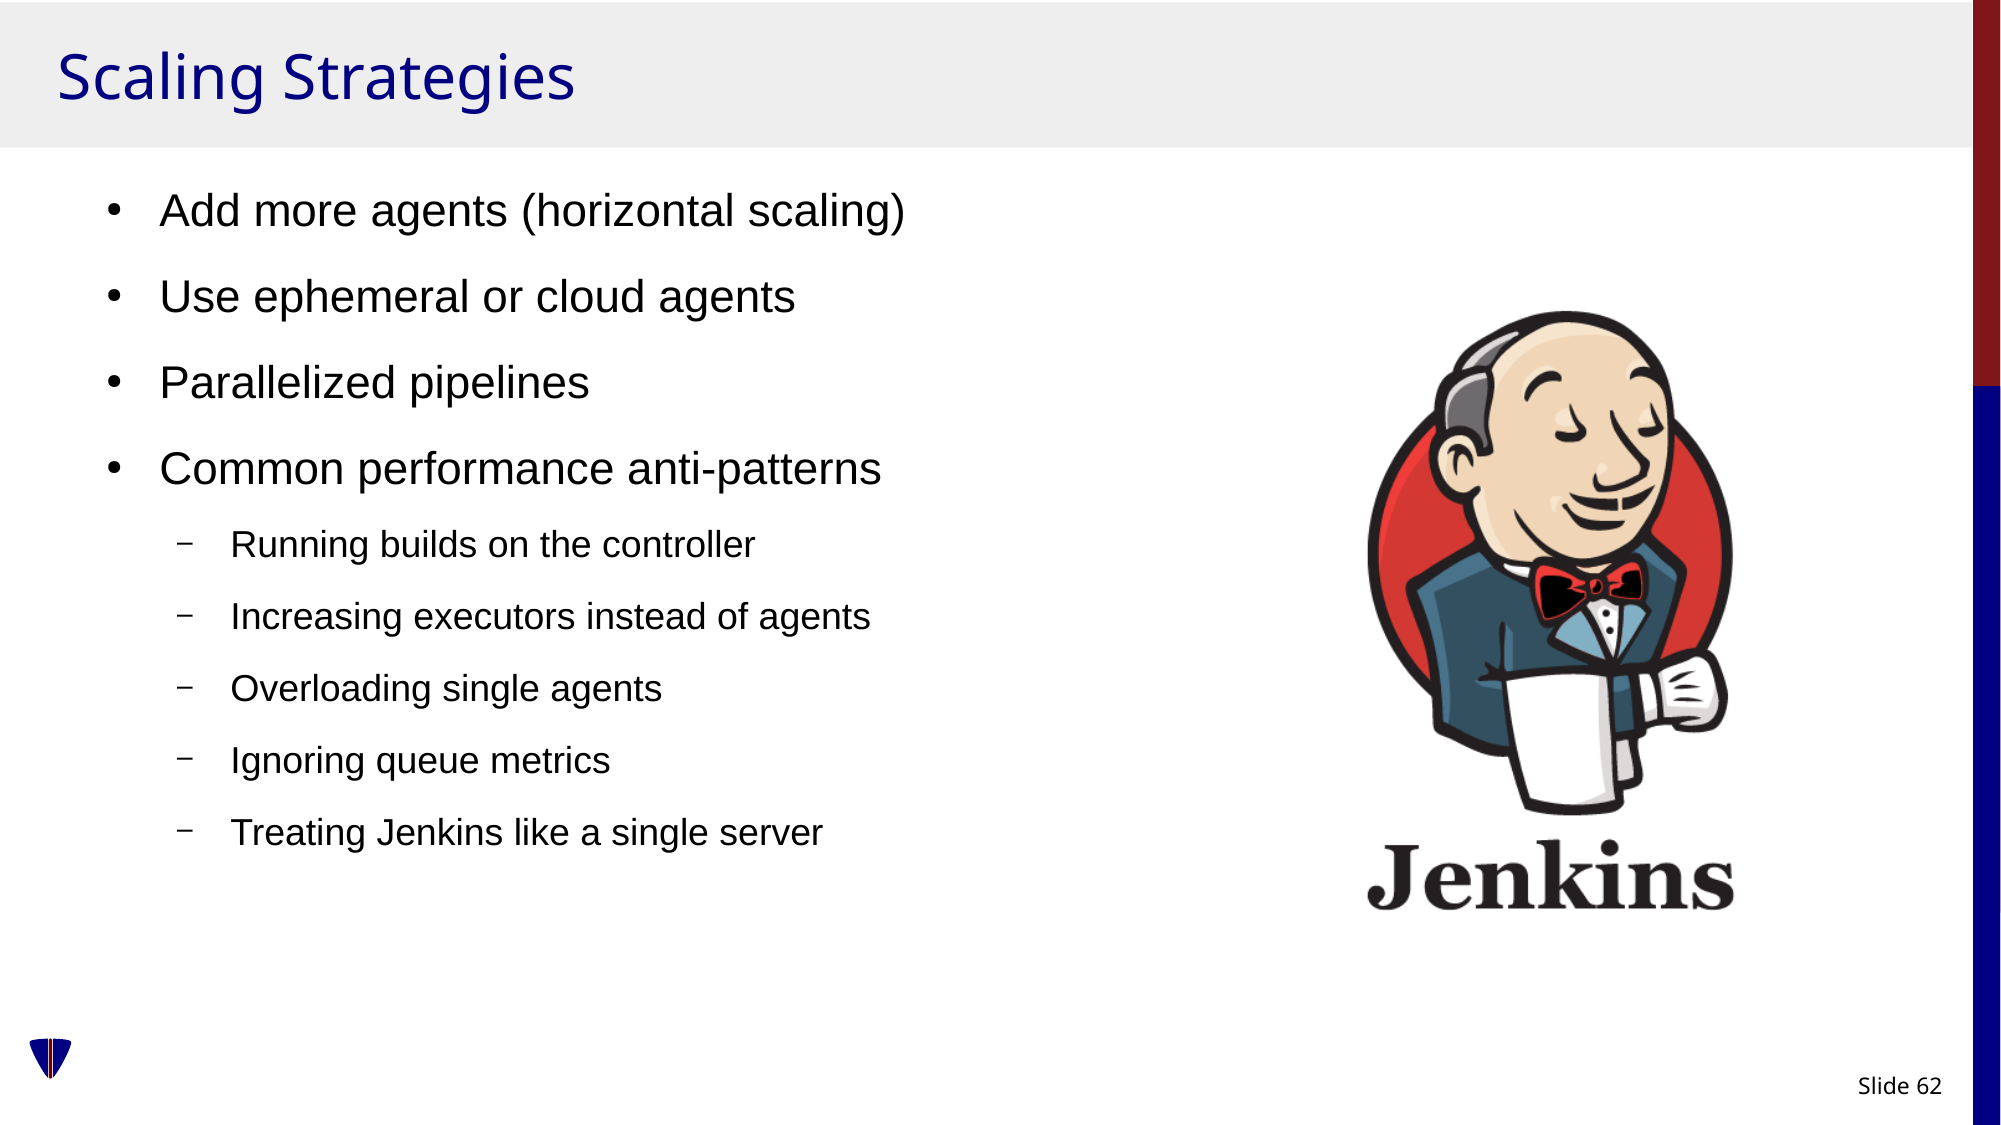

# Scaling Strategies
Add more agents (horizontal scaling)
Use ephemeral or cloud agents
Parallelized pipelines
Common performance anti-patterns
Running builds on the controller
Increasing executors instead of agents
Overloading single agents
Ignoring queue metrics
Treating Jenkins like a single server